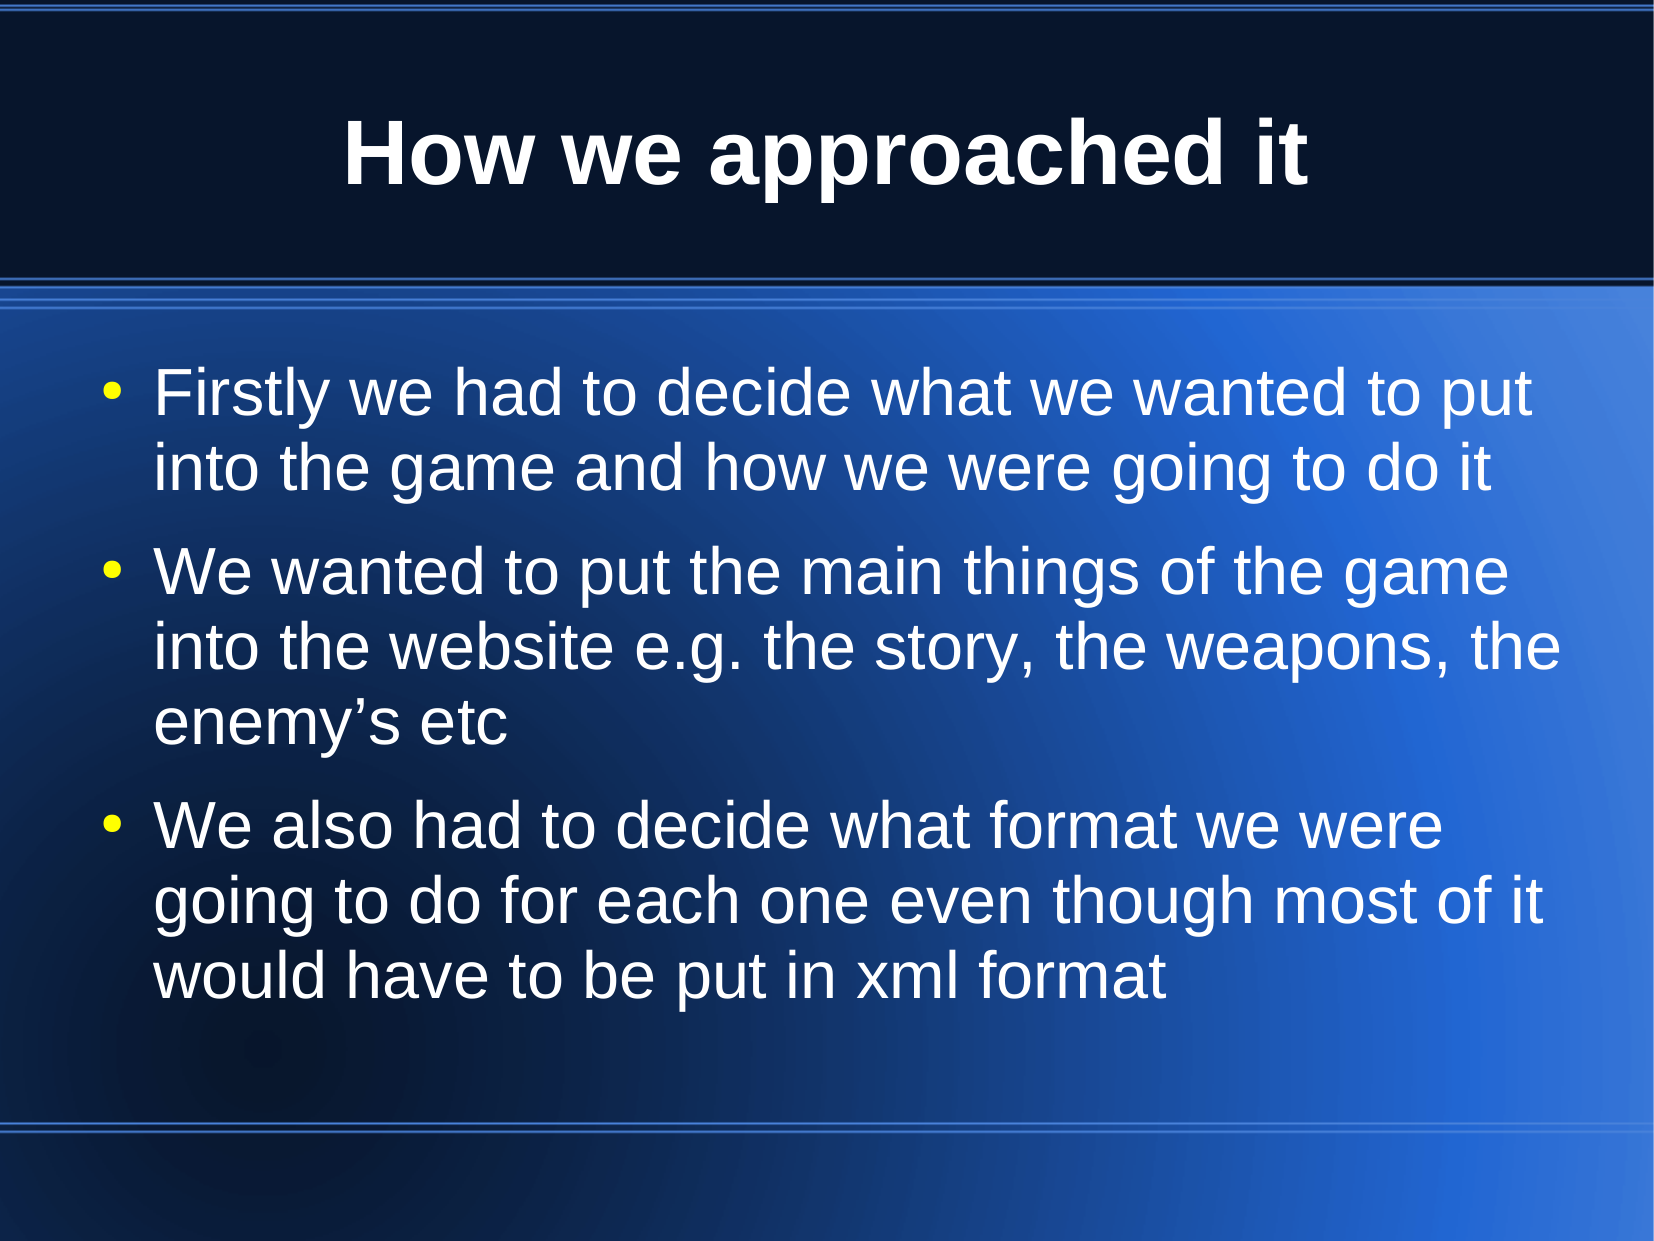

# How we approached it
Firstly we had to decide what we wanted to put into the game and how we were going to do it
We wanted to put the main things of the game into the website e.g. the story, the weapons, the enemy’s etc
We also had to decide what format we were going to do for each one even though most of it would have to be put in xml format